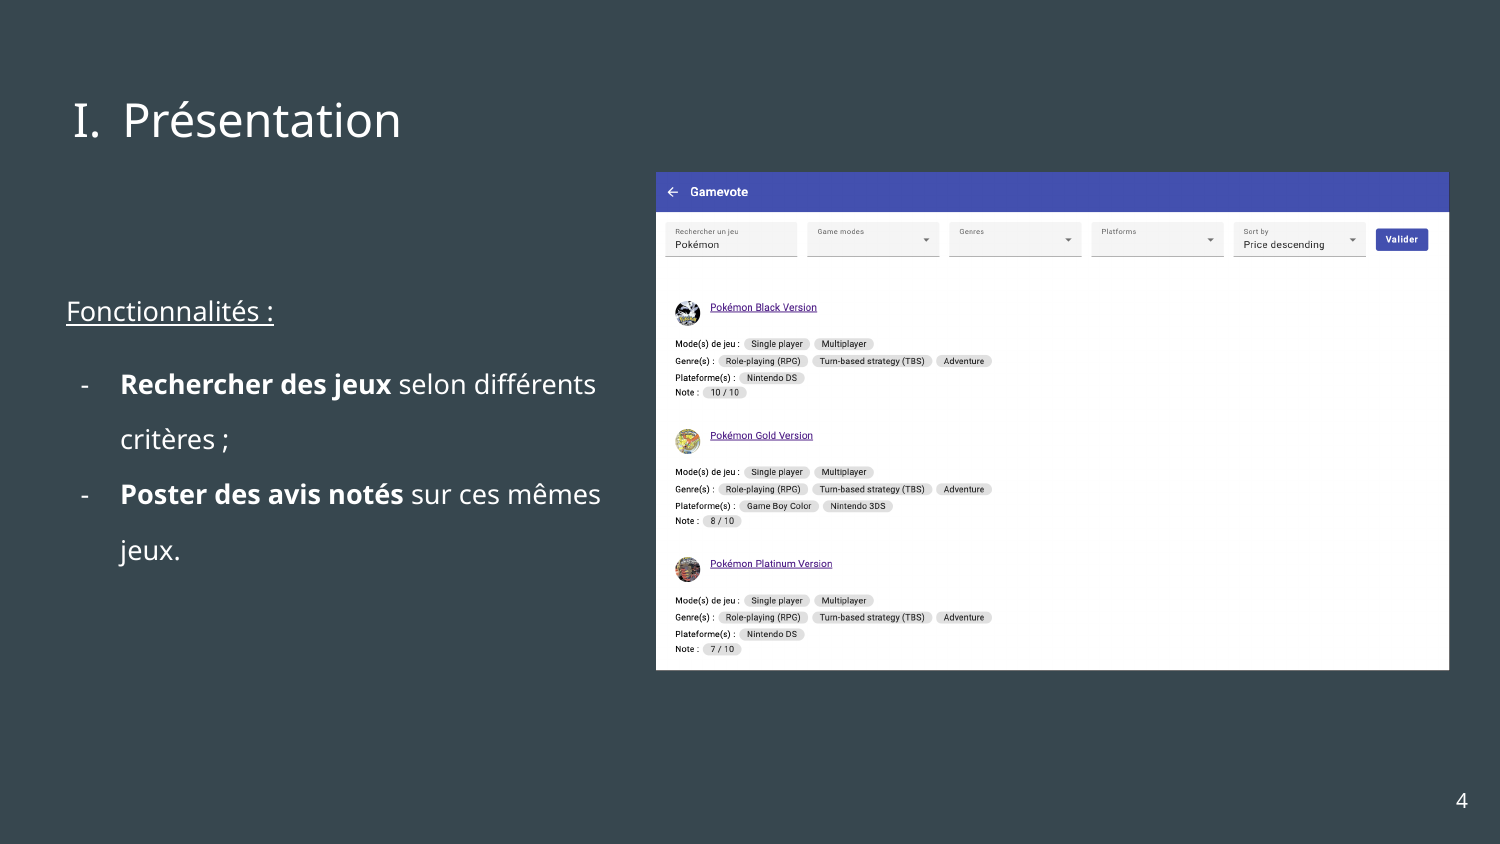

# Présentation
Fonctionnalités :
Rechercher des jeux selon différents critères ;
Poster des avis notés sur ces mêmes jeux.